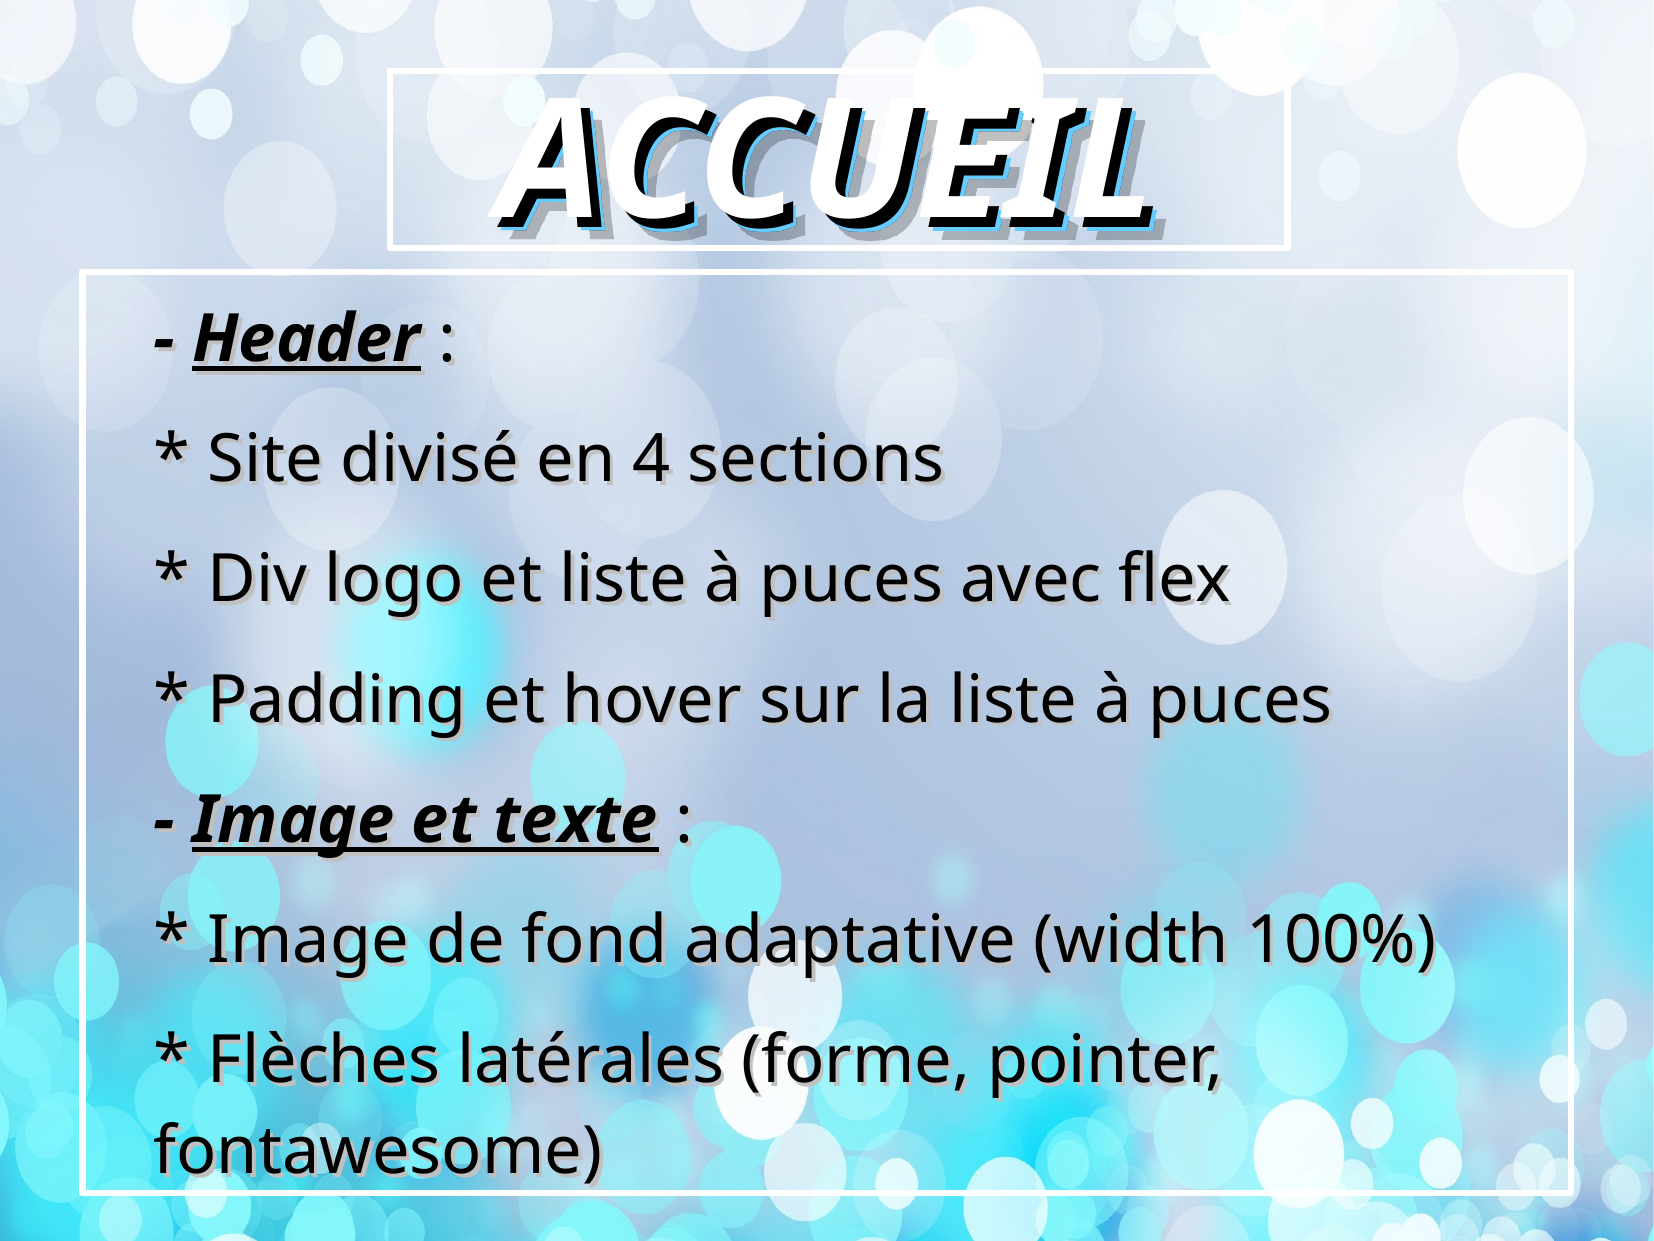

# ACCUEIL
- Header :
* Site divisé en 4 sections
* Div logo et liste à puces avec flex
* Padding et hover sur la liste à puces
- Image et texte :
* Image de fond adaptative (width 100%)
* Flèches latérales (forme, pointer, fontawesome)